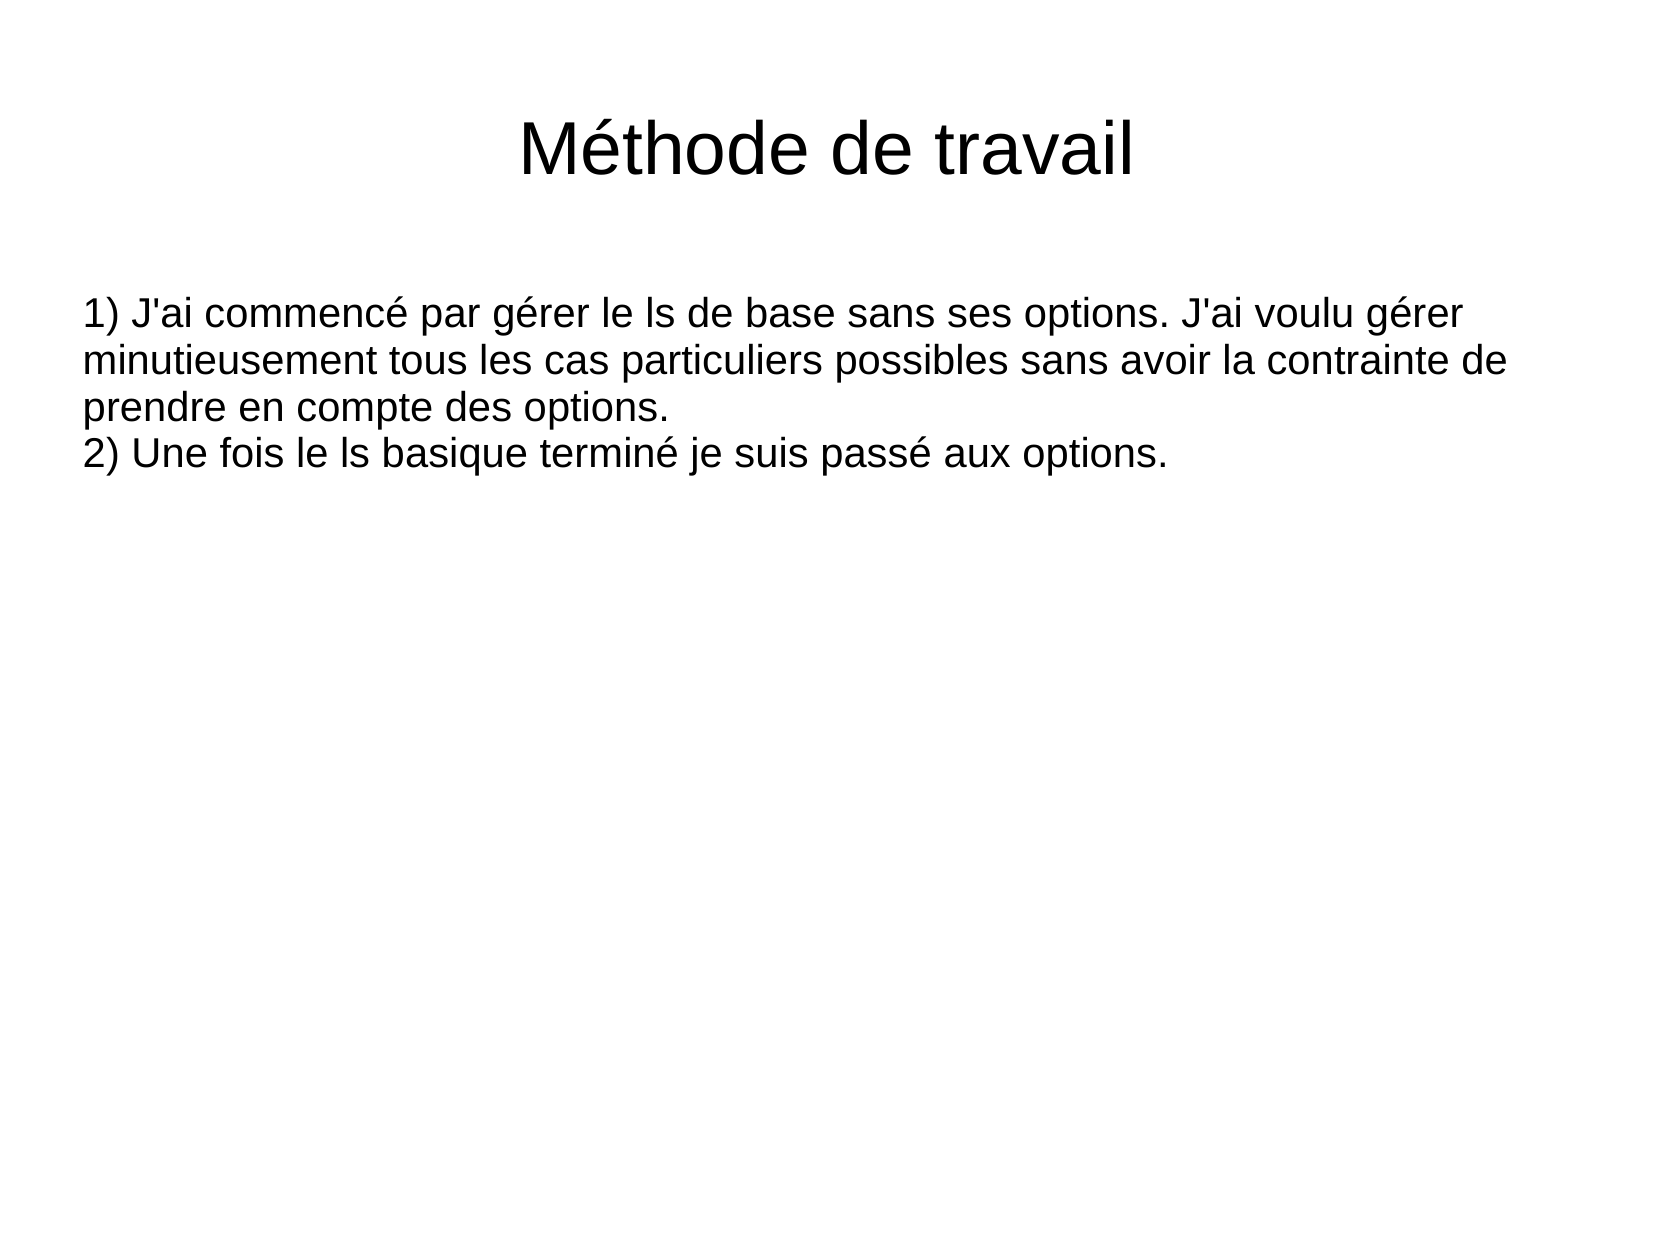

# Méthode de travail
1) J'ai commencé par gérer le ls de base sans ses options. J'ai voulu gérer minutieusement tous les cas particuliers possibles sans avoir la contrainte de prendre en compte des options.
2) Une fois le ls basique terminé je suis passé aux options.